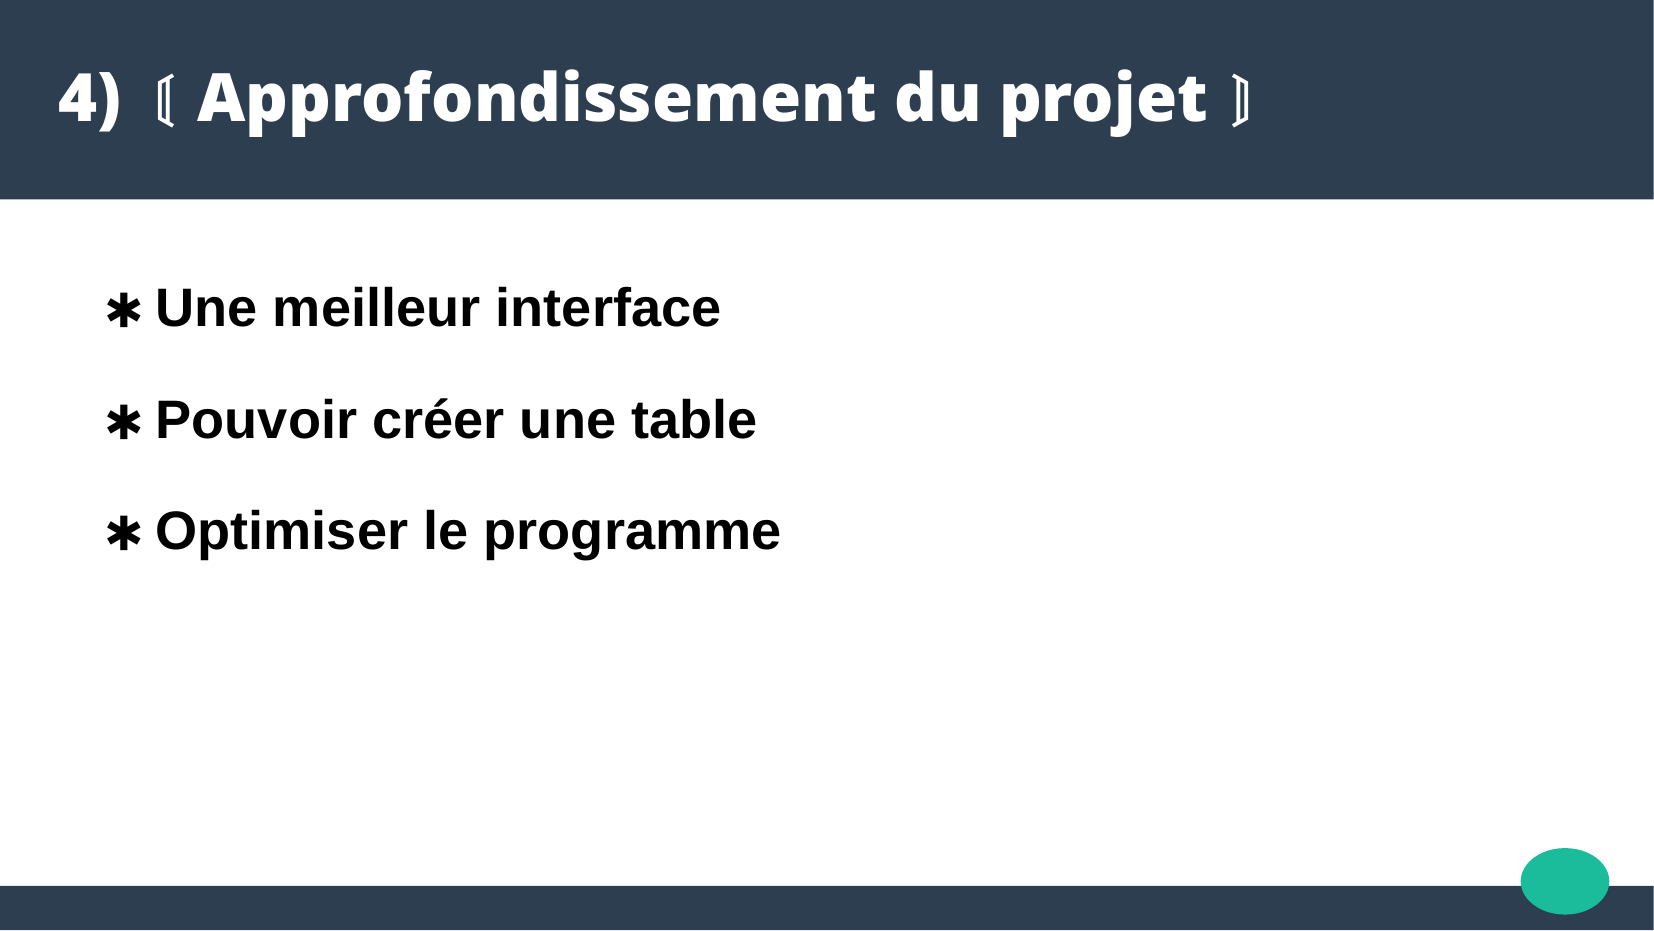

# 4)〘Approfondissement du projet〙
🞹 Une meilleur interface
🞹 Pouvoir créer une table
🞹 Optimiser le programme